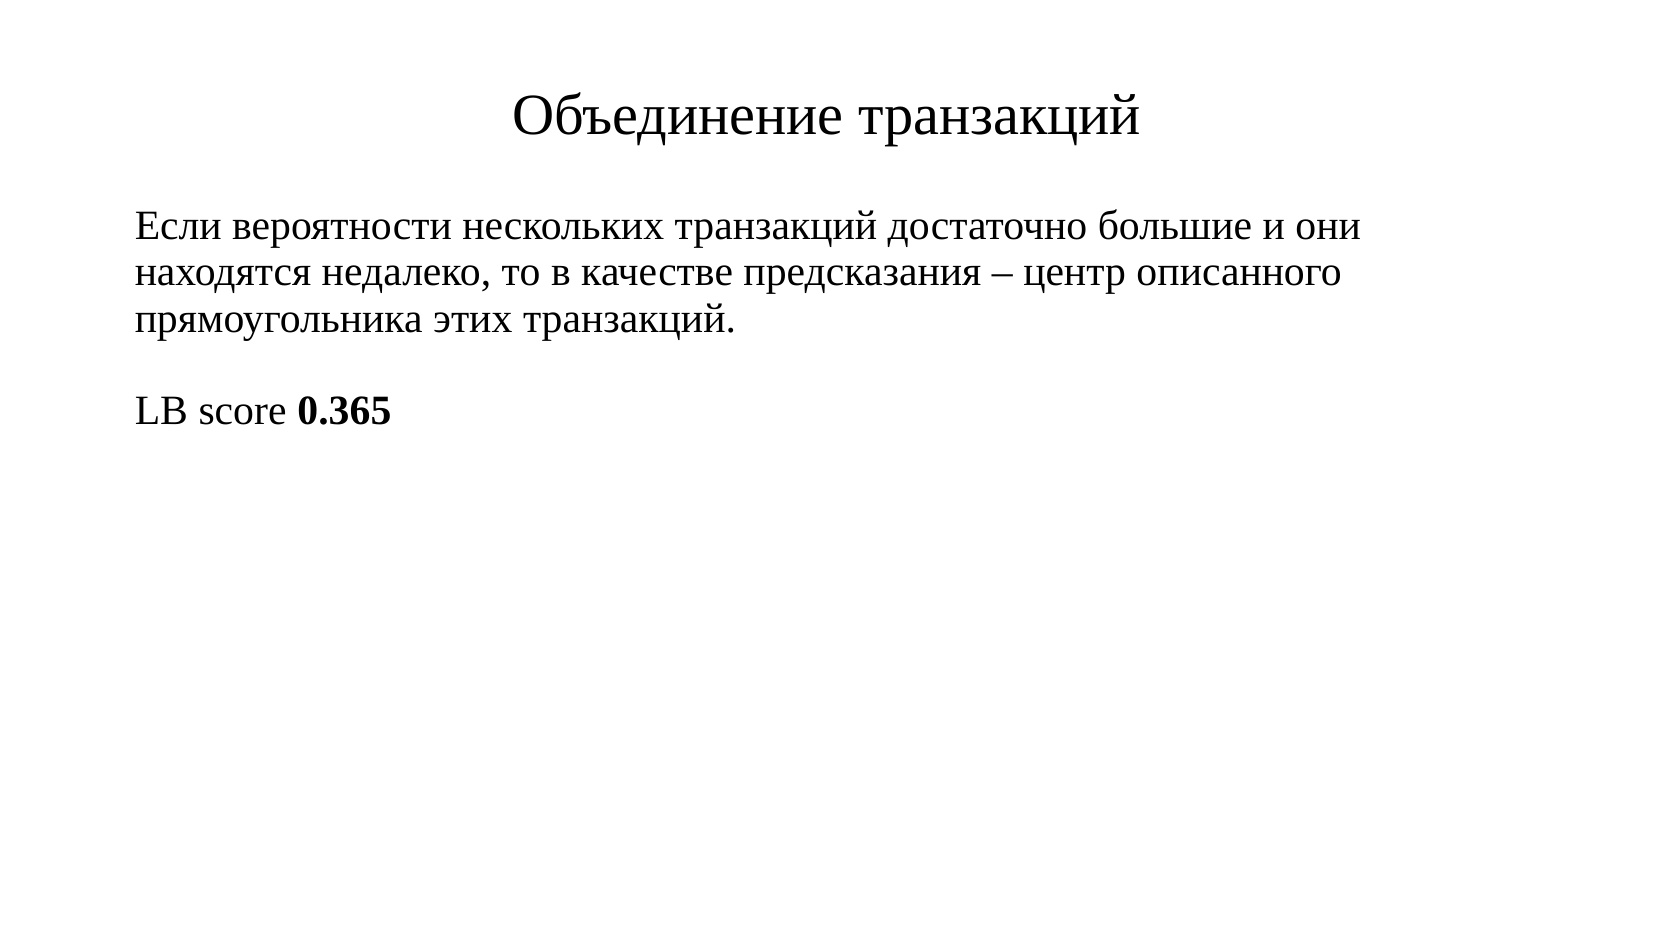

Объединение транзакций
Если вероятности нескольких транзакций достаточно большие и они
находятся недалеко, то в качестве предсказания – центр описанного
прямоугольника этих транзакций.
LB score 0.365